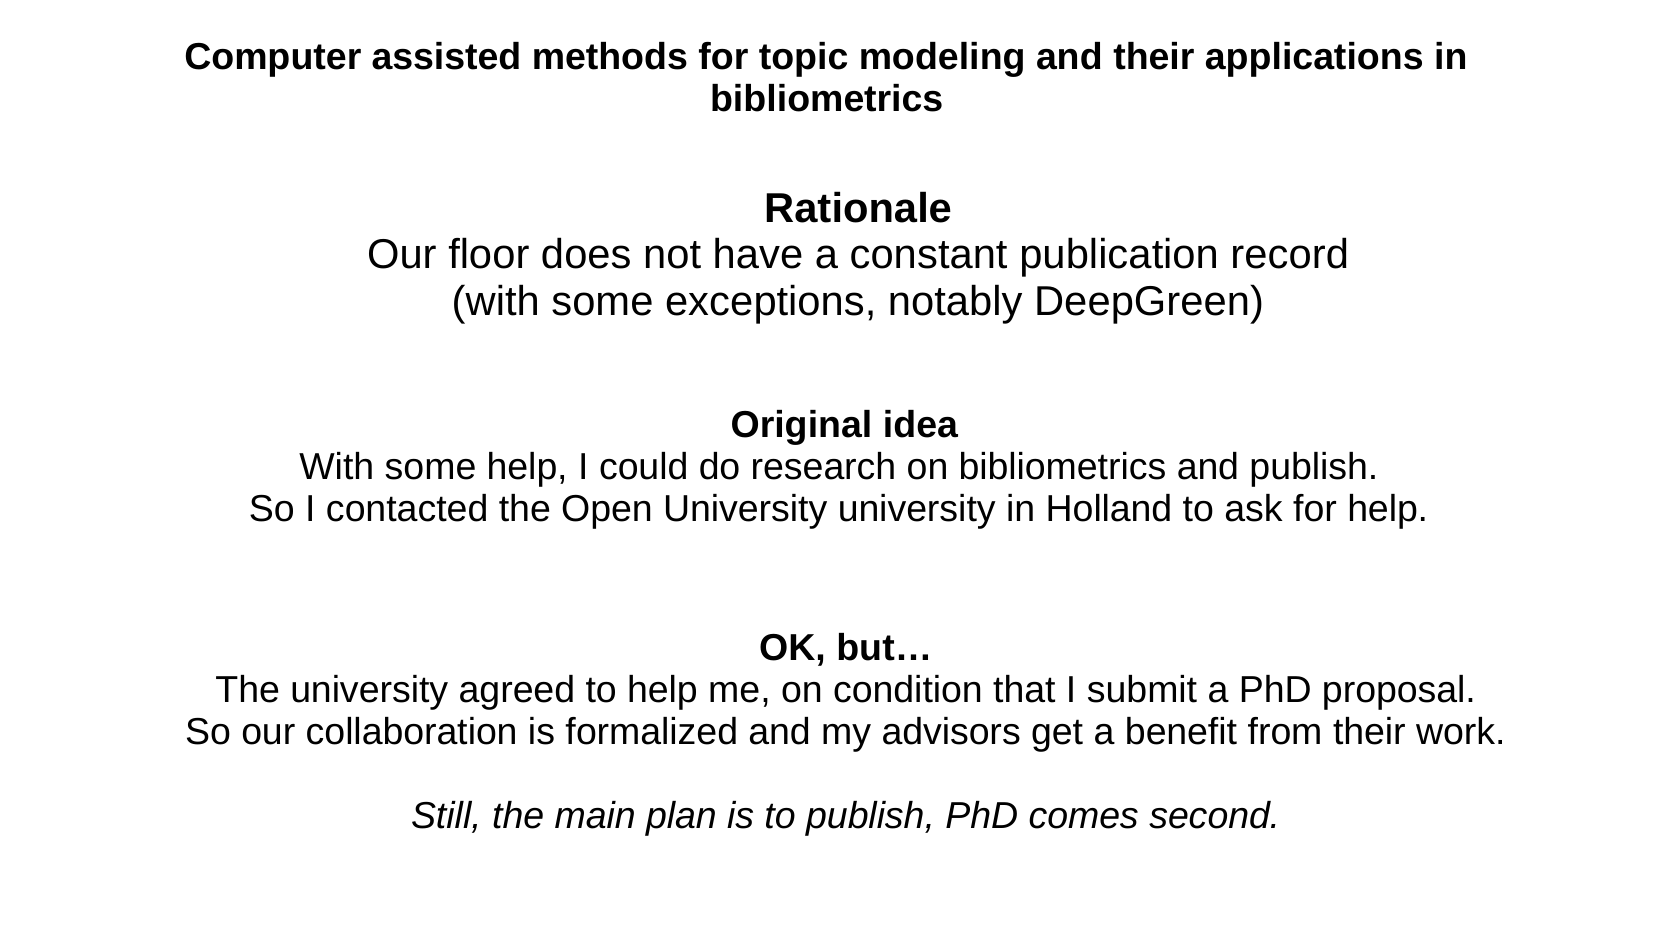

# Computer assisted methods for topic modeling and their applications in bibliometrics
Rationale
Our floor does not have a constant publication record
(with some exceptions, notably DeepGreen)
Original idea
With some help, I could do research on bibliometrics and publish.
So I contacted the Open University university in Holland to ask for help.
OK, but…
The university agreed to help me, on condition that I submit a PhD proposal.
So our collaboration is formalized and my advisors get a benefit from their work.
Still, the main plan is to publish, PhD comes second.